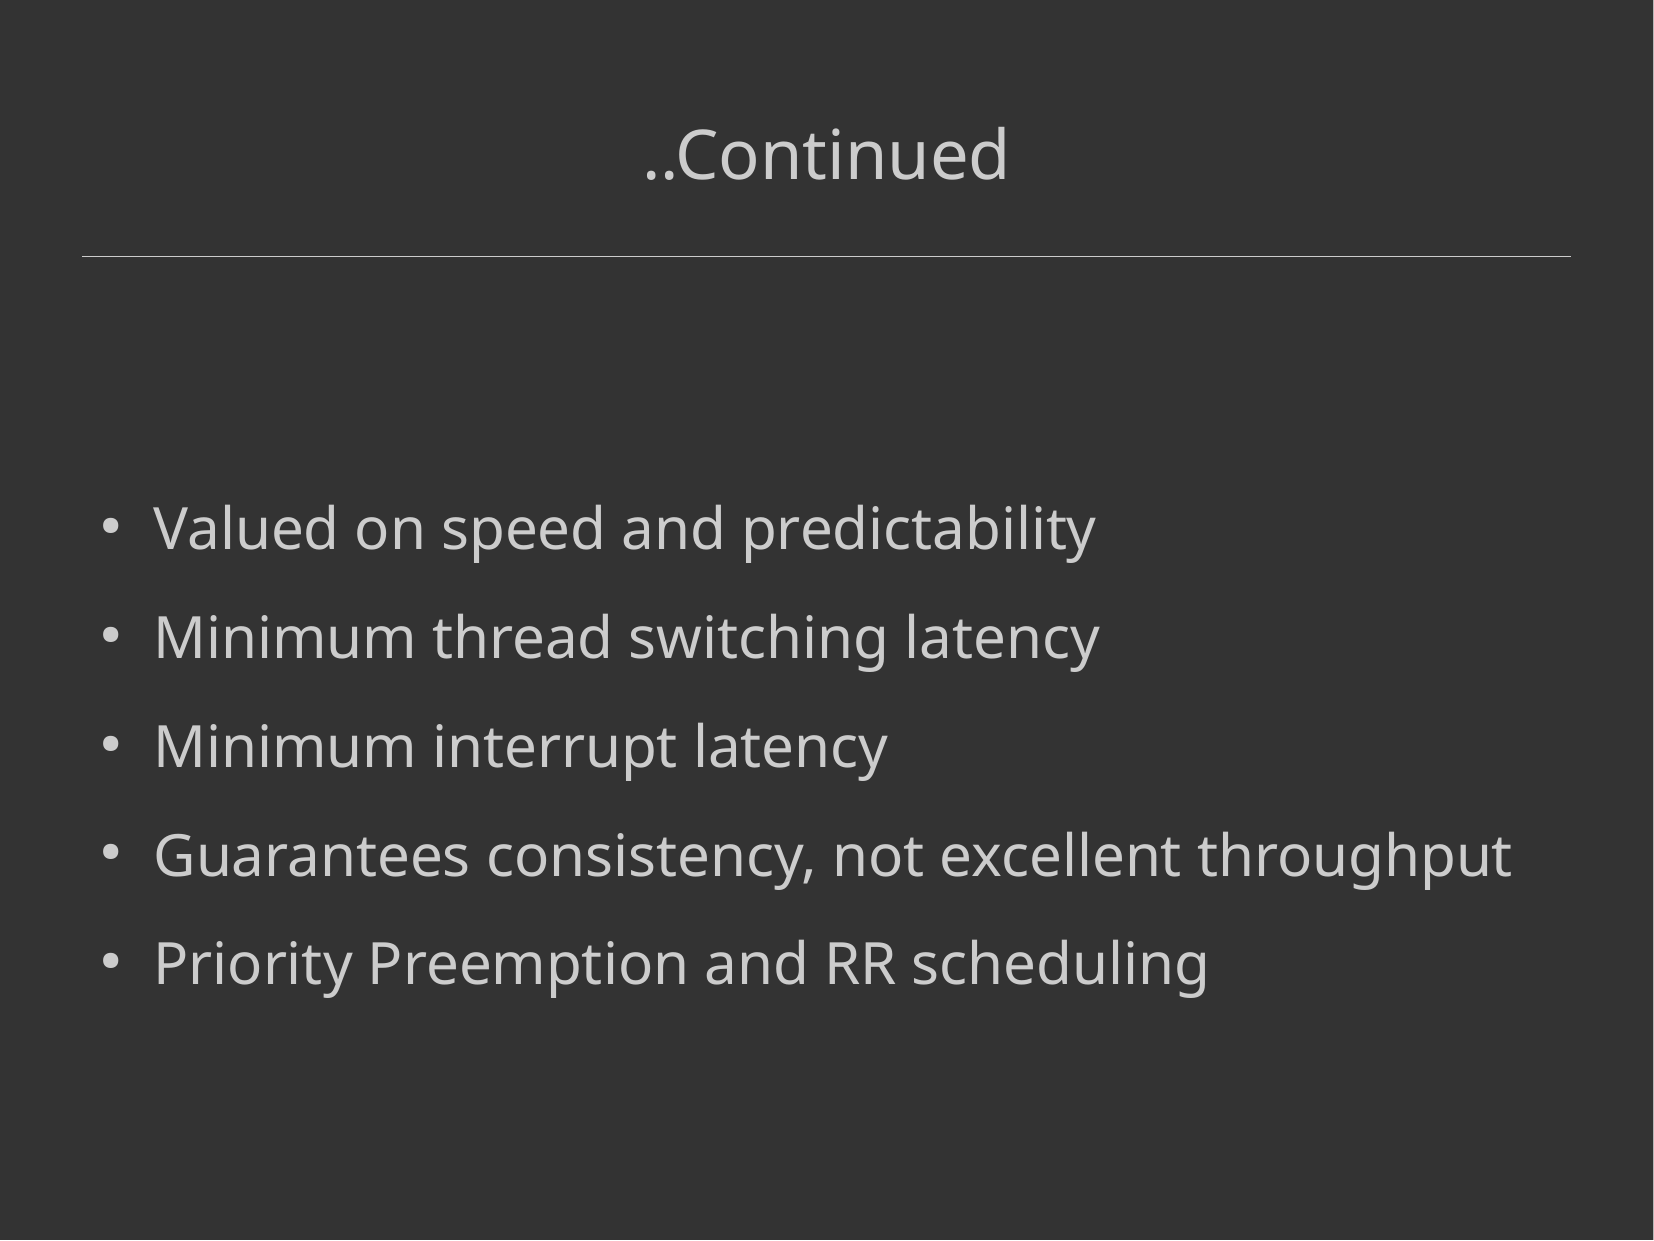

# ..Continued
Valued on speed and predictability
Minimum thread switching latency
Minimum interrupt latency
Guarantees consistency, not excellent throughput
Priority Preemption and RR scheduling